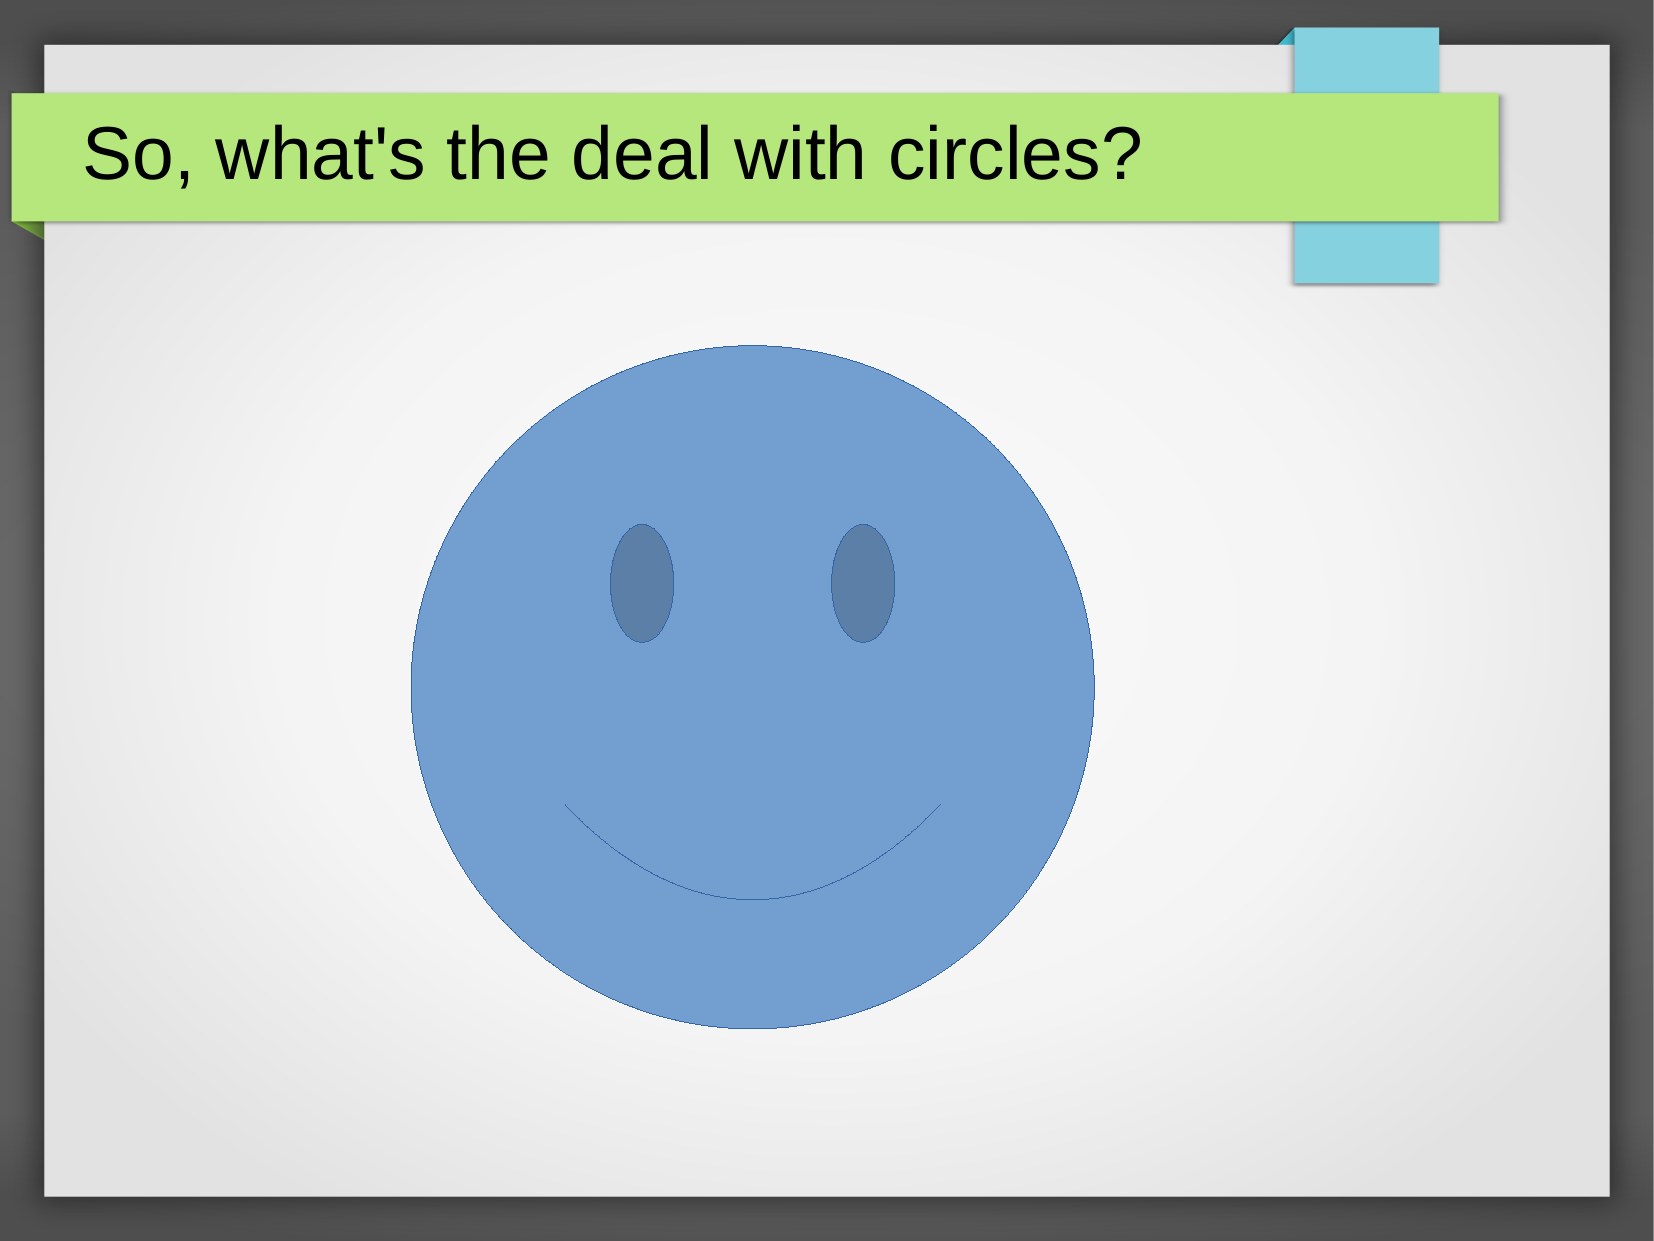

# So, what's the deal with circles?